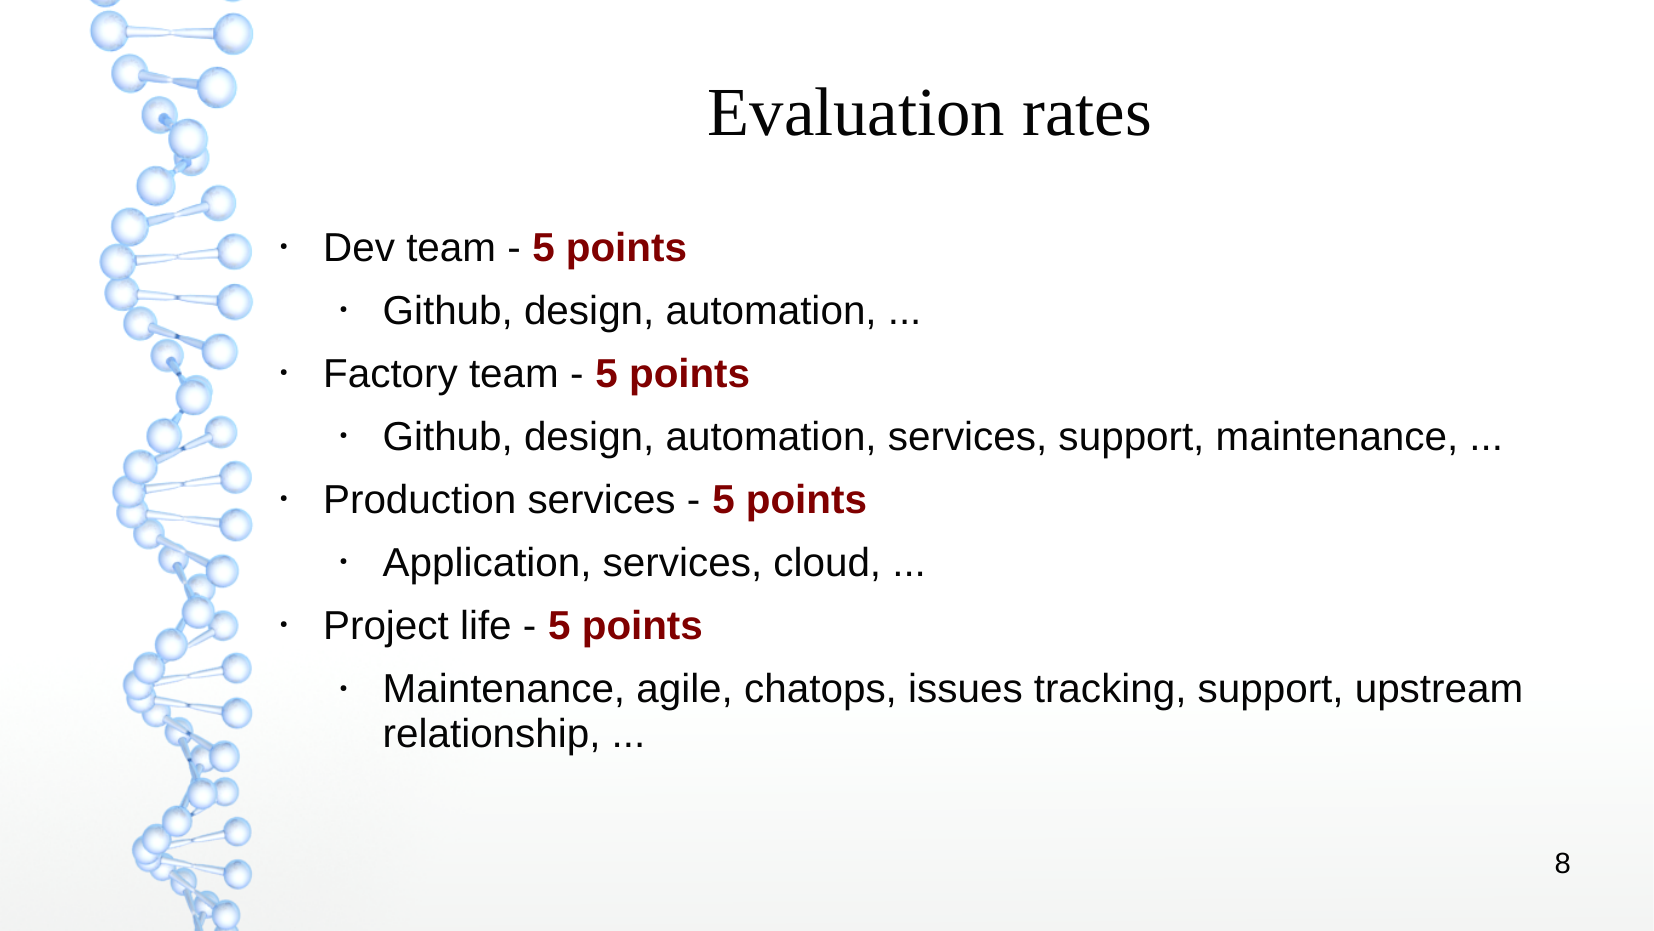

# Evaluation rates
Dev team - 5 points
Github, design, automation, ...
Factory team - 5 points
Github, design, automation, services, support, maintenance, ...
Production services - 5 points
Application, services, cloud, ...
Project life - 5 points
Maintenance, agile, chatops, issues tracking, support, upstream relationship, ...
8